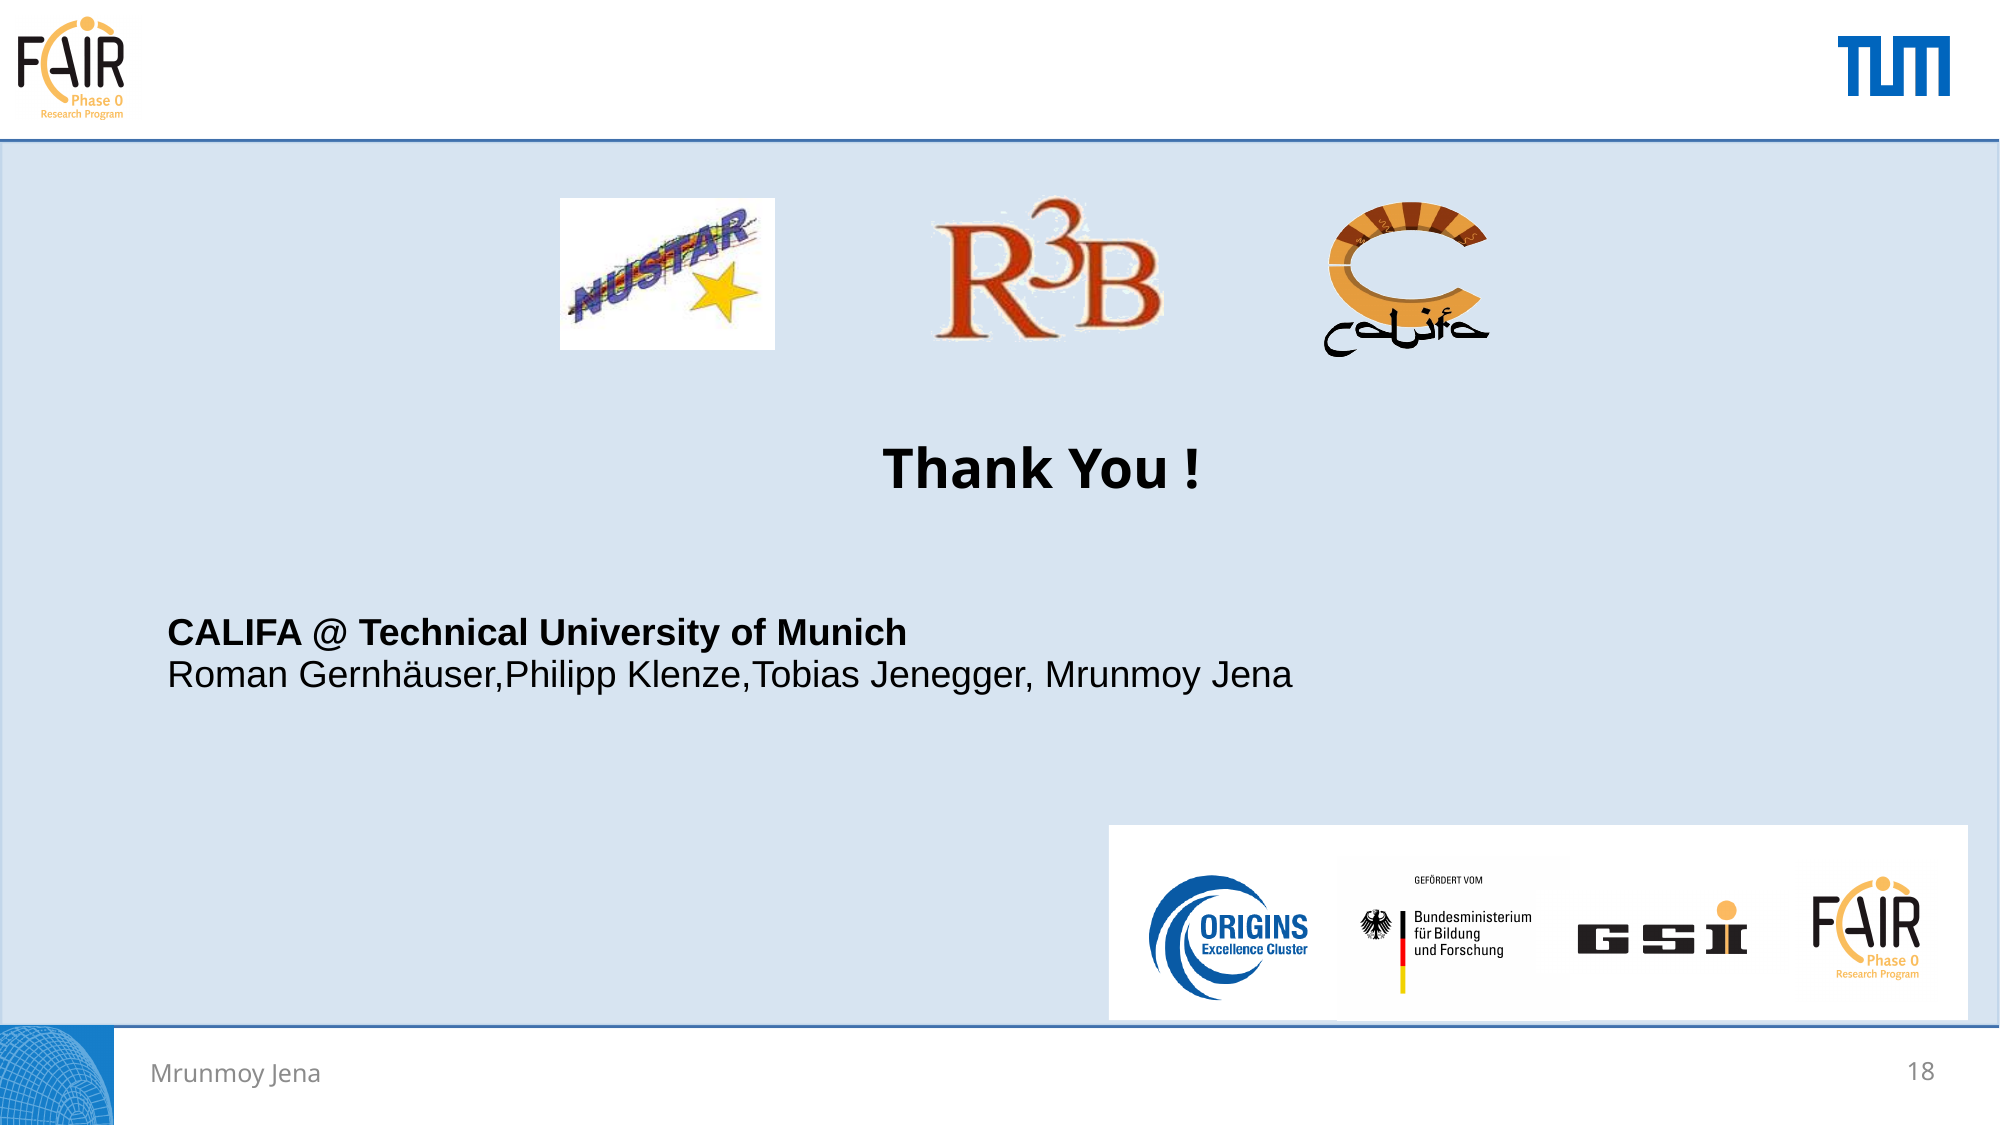

# Thank You !
CALIFA @ Technical University of Munich
Roman Gernhäuser,Philipp Klenze,Tobias Jenegger, Mrunmoy Jena
18